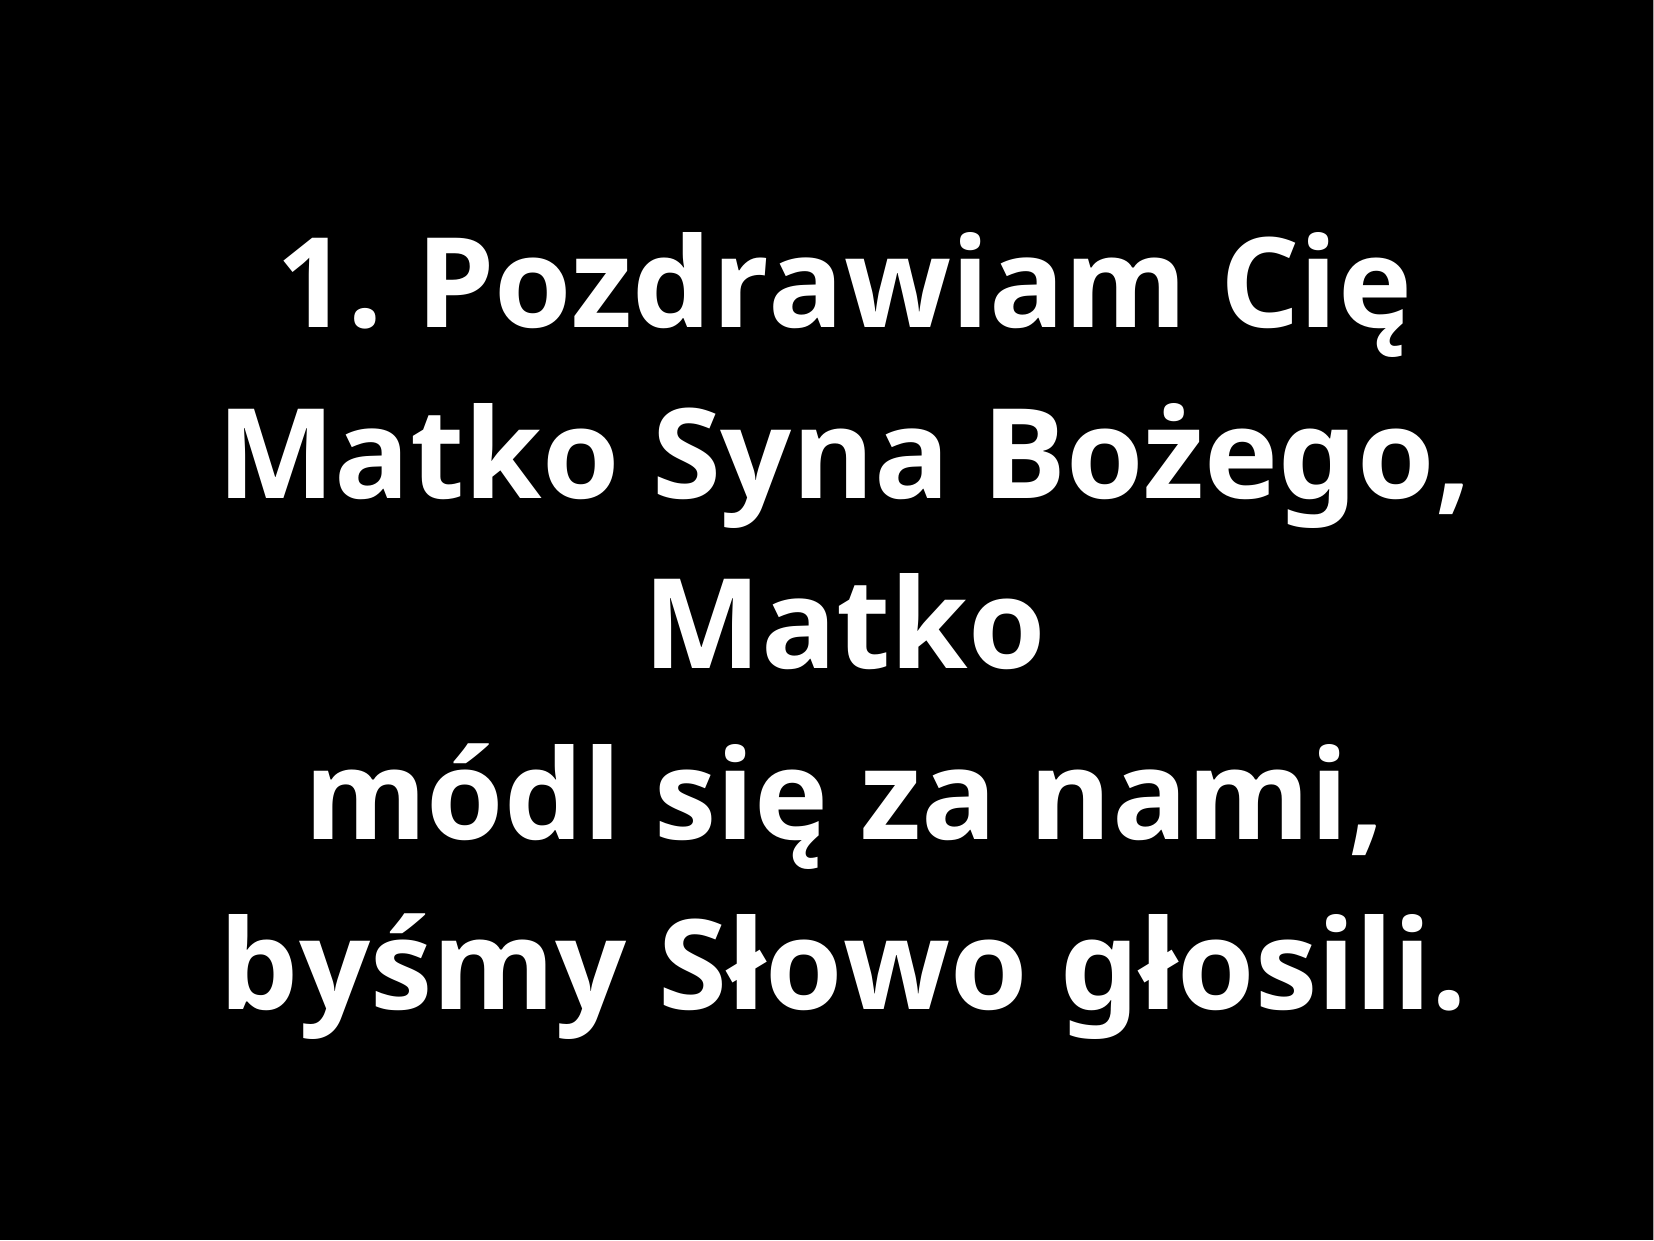

# 1. Pozdrawiam Cię
Matko Syna Bożego,
Matko
módl się za nami,
byśmy Słowo głosili.